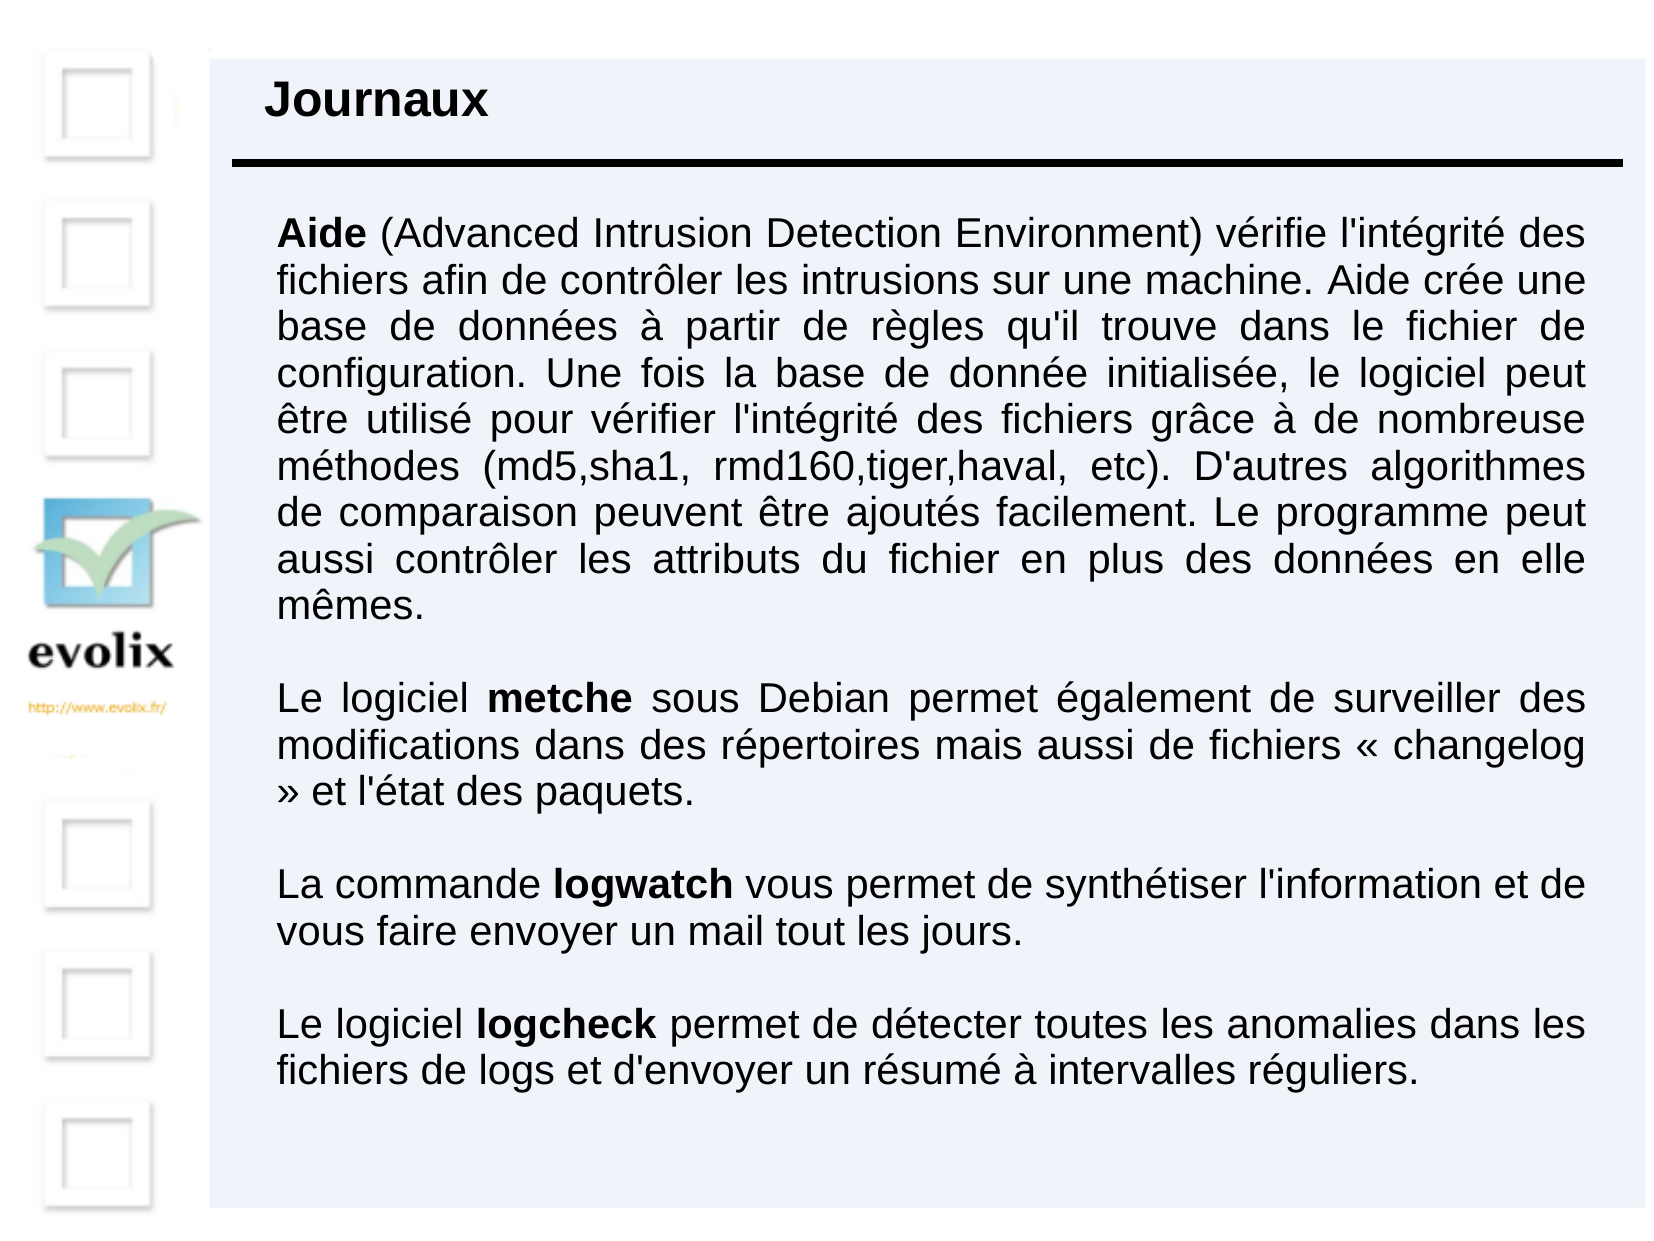

Journaux
Aide (Advanced Intrusion Detection Environment) vérifie l'intégrité des fichiers afin de contrôler les intrusions sur une machine. Aide crée une base de données à partir de règles qu'il trouve dans le fichier de configuration. Une fois la base de donnée initialisée, le logiciel peut être utilisé pour vérifier l'intégrité des fichiers grâce à de nombreuse méthodes (md5,sha1, rmd160,tiger,haval, etc). D'autres algorithmes de comparaison peuvent être ajoutés facilement. Le programme peut aussi contrôler les attributs du fichier en plus des données en elle mêmes.
Le logiciel metche sous Debian permet également de surveiller des modifications dans des répertoires mais aussi de fichiers « changelog » et l'état des paquets.
La commande logwatch vous permet de synthétiser l'information et de vous faire envoyer un mail tout les jours.
Le logiciel logcheck permet de détecter toutes les anomalies dans les fichiers de logs et d'envoyer un résumé à intervalles réguliers.